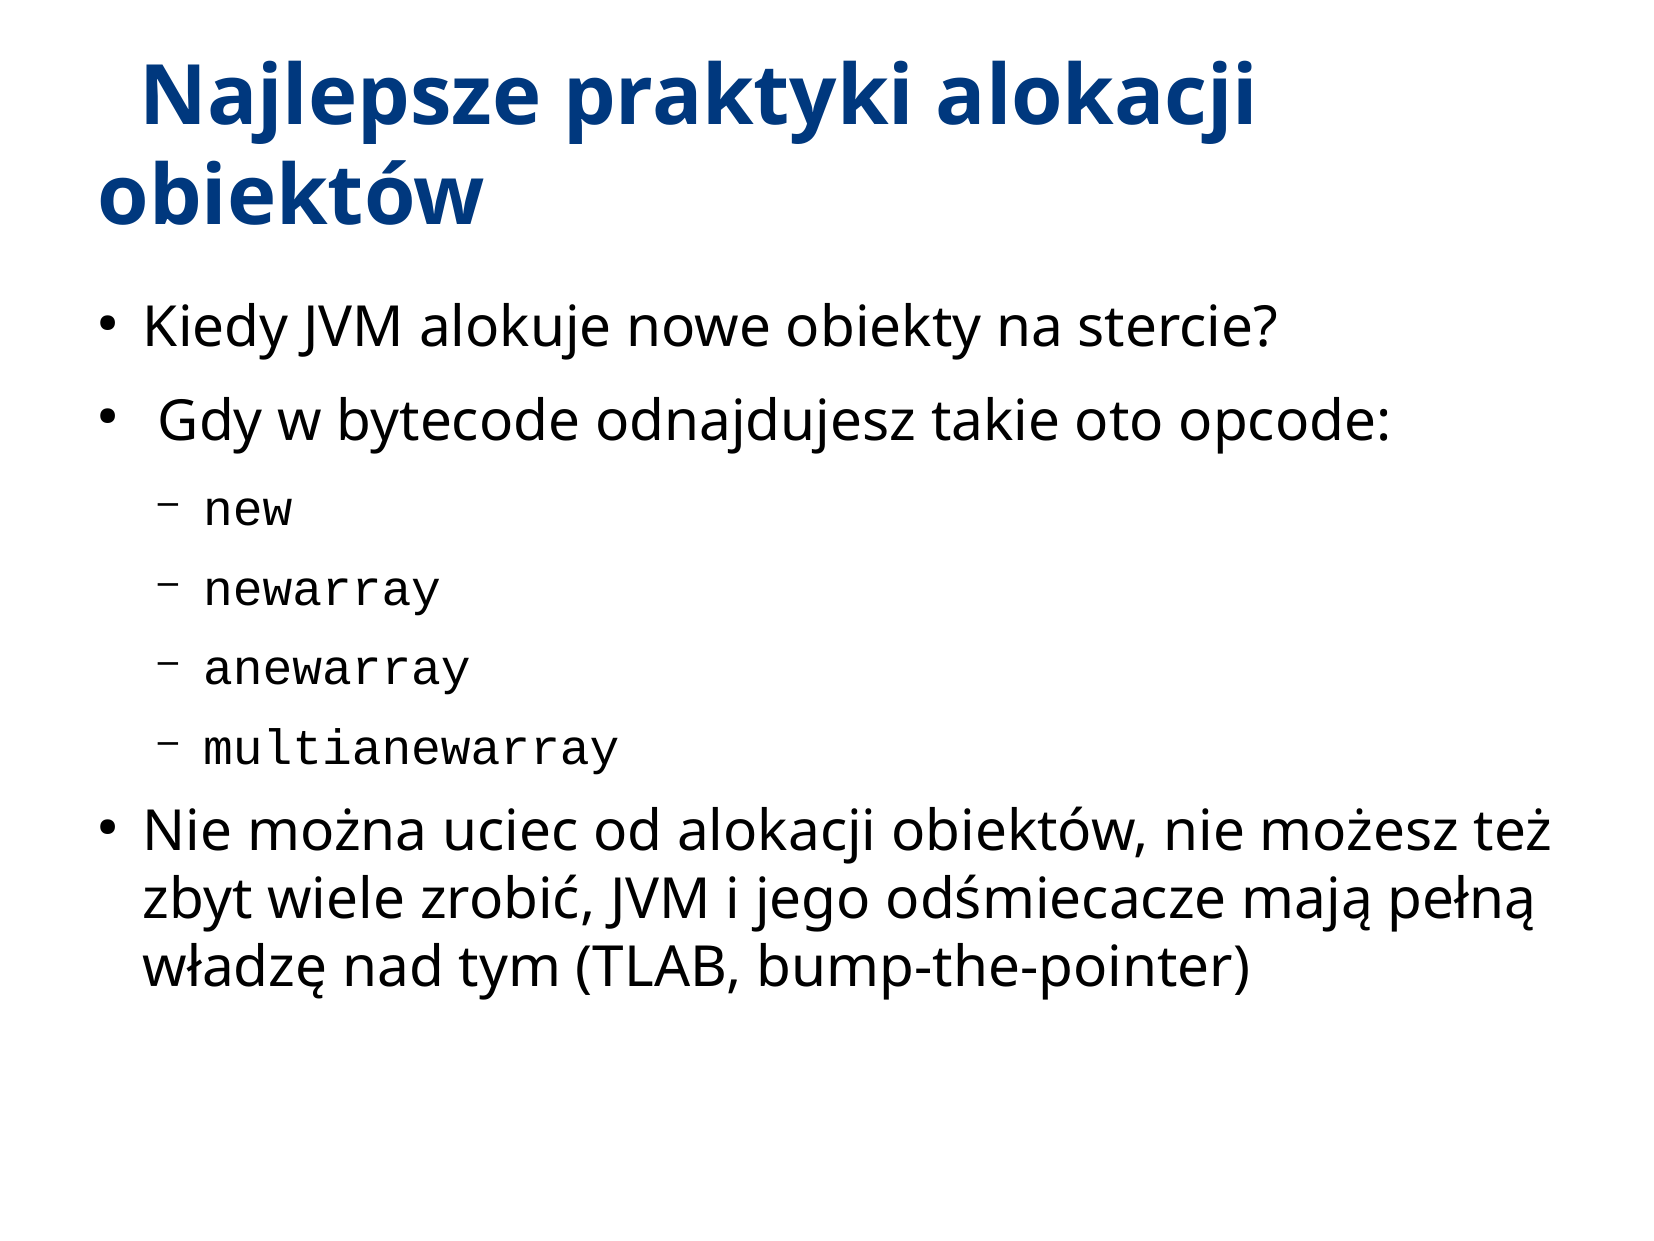

# Najlepsze praktyki alokacji obiektów
Kiedy JVM alokuje nowe obiekty na stercie?
 Gdy w bytecode odnajdujesz takie oto opcode:
new
newarray
anewarray
multianewarray
Nie można uciec od alokacji obiektów, nie możesz też zbyt wiele zrobić, JVM i jego odśmiecacze mają pełną władzę nad tym (TLAB, bump-the-pointer)